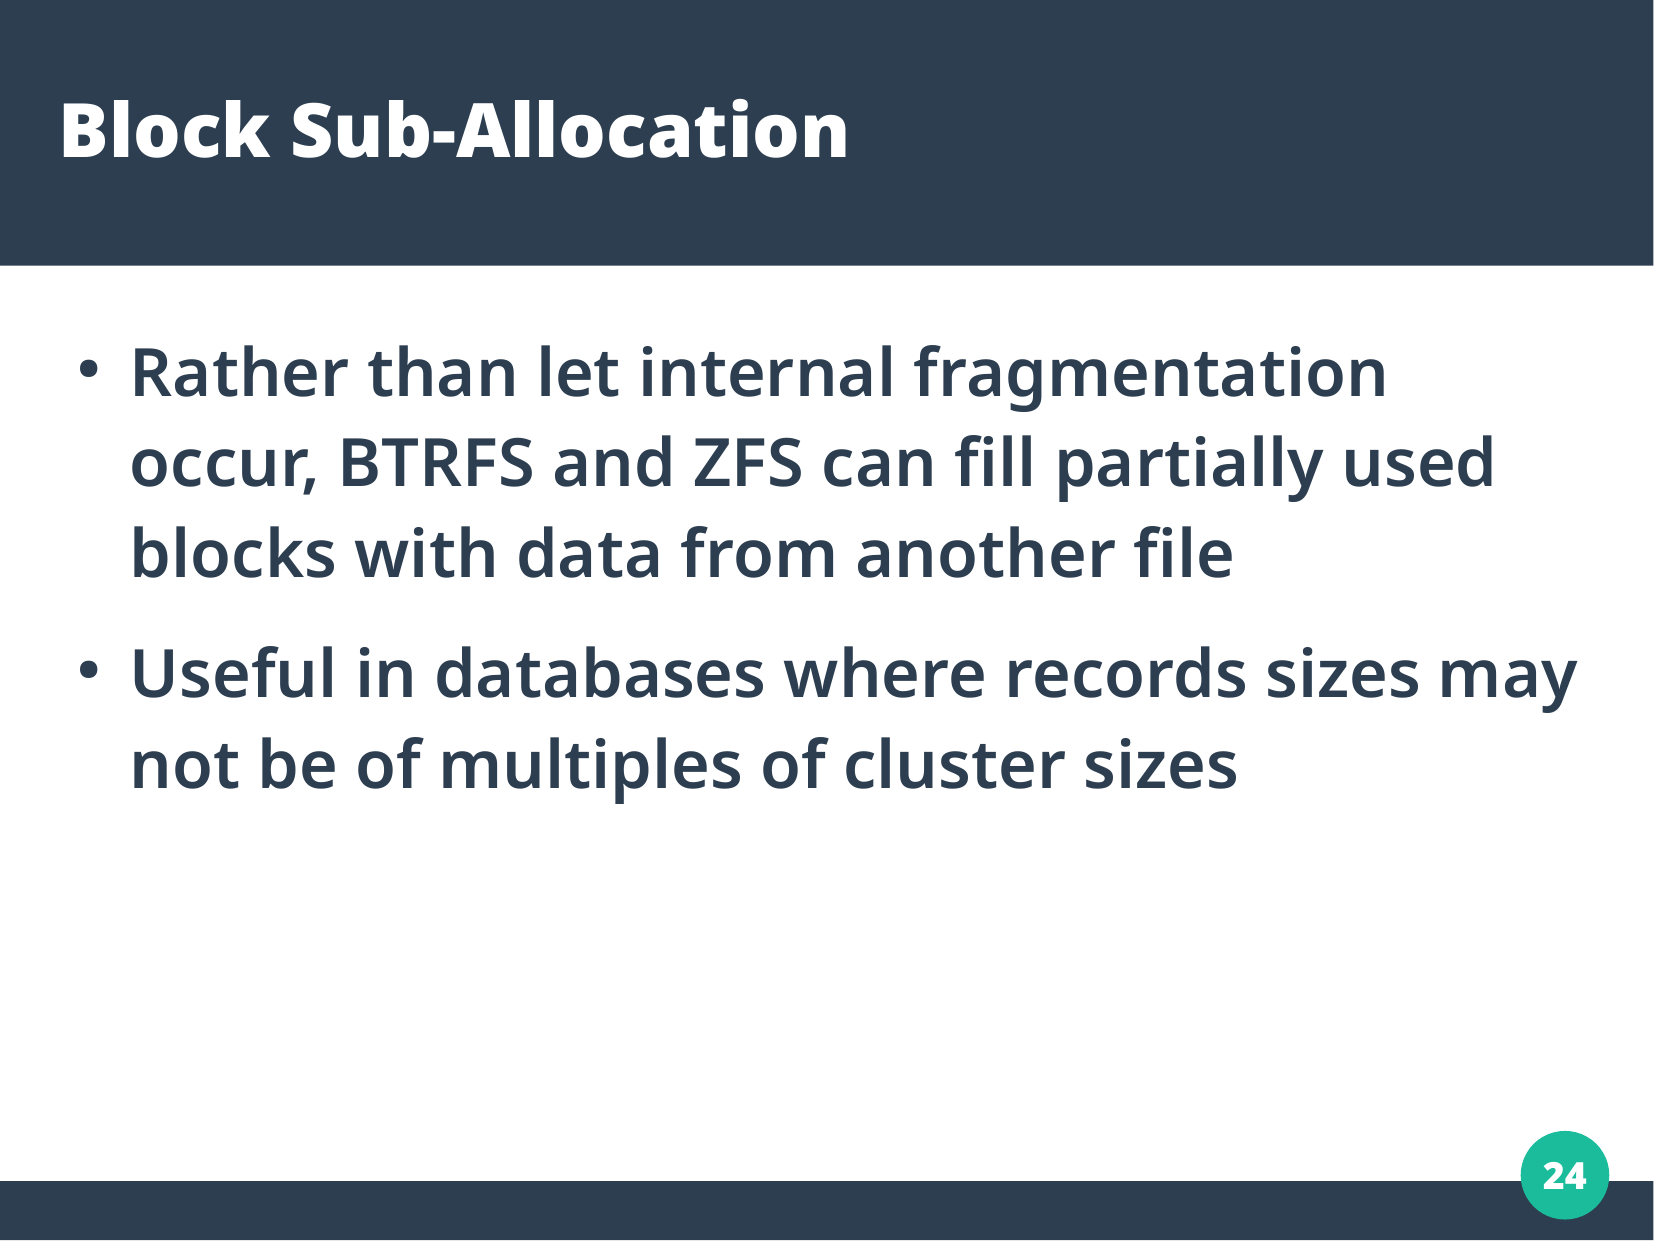

# Block Sub-Allocation
Rather than let internal fragmentation occur, BTRFS and ZFS can fill partially used blocks with data from another file
Useful in databases where records sizes may not be of multiples of cluster sizes
24